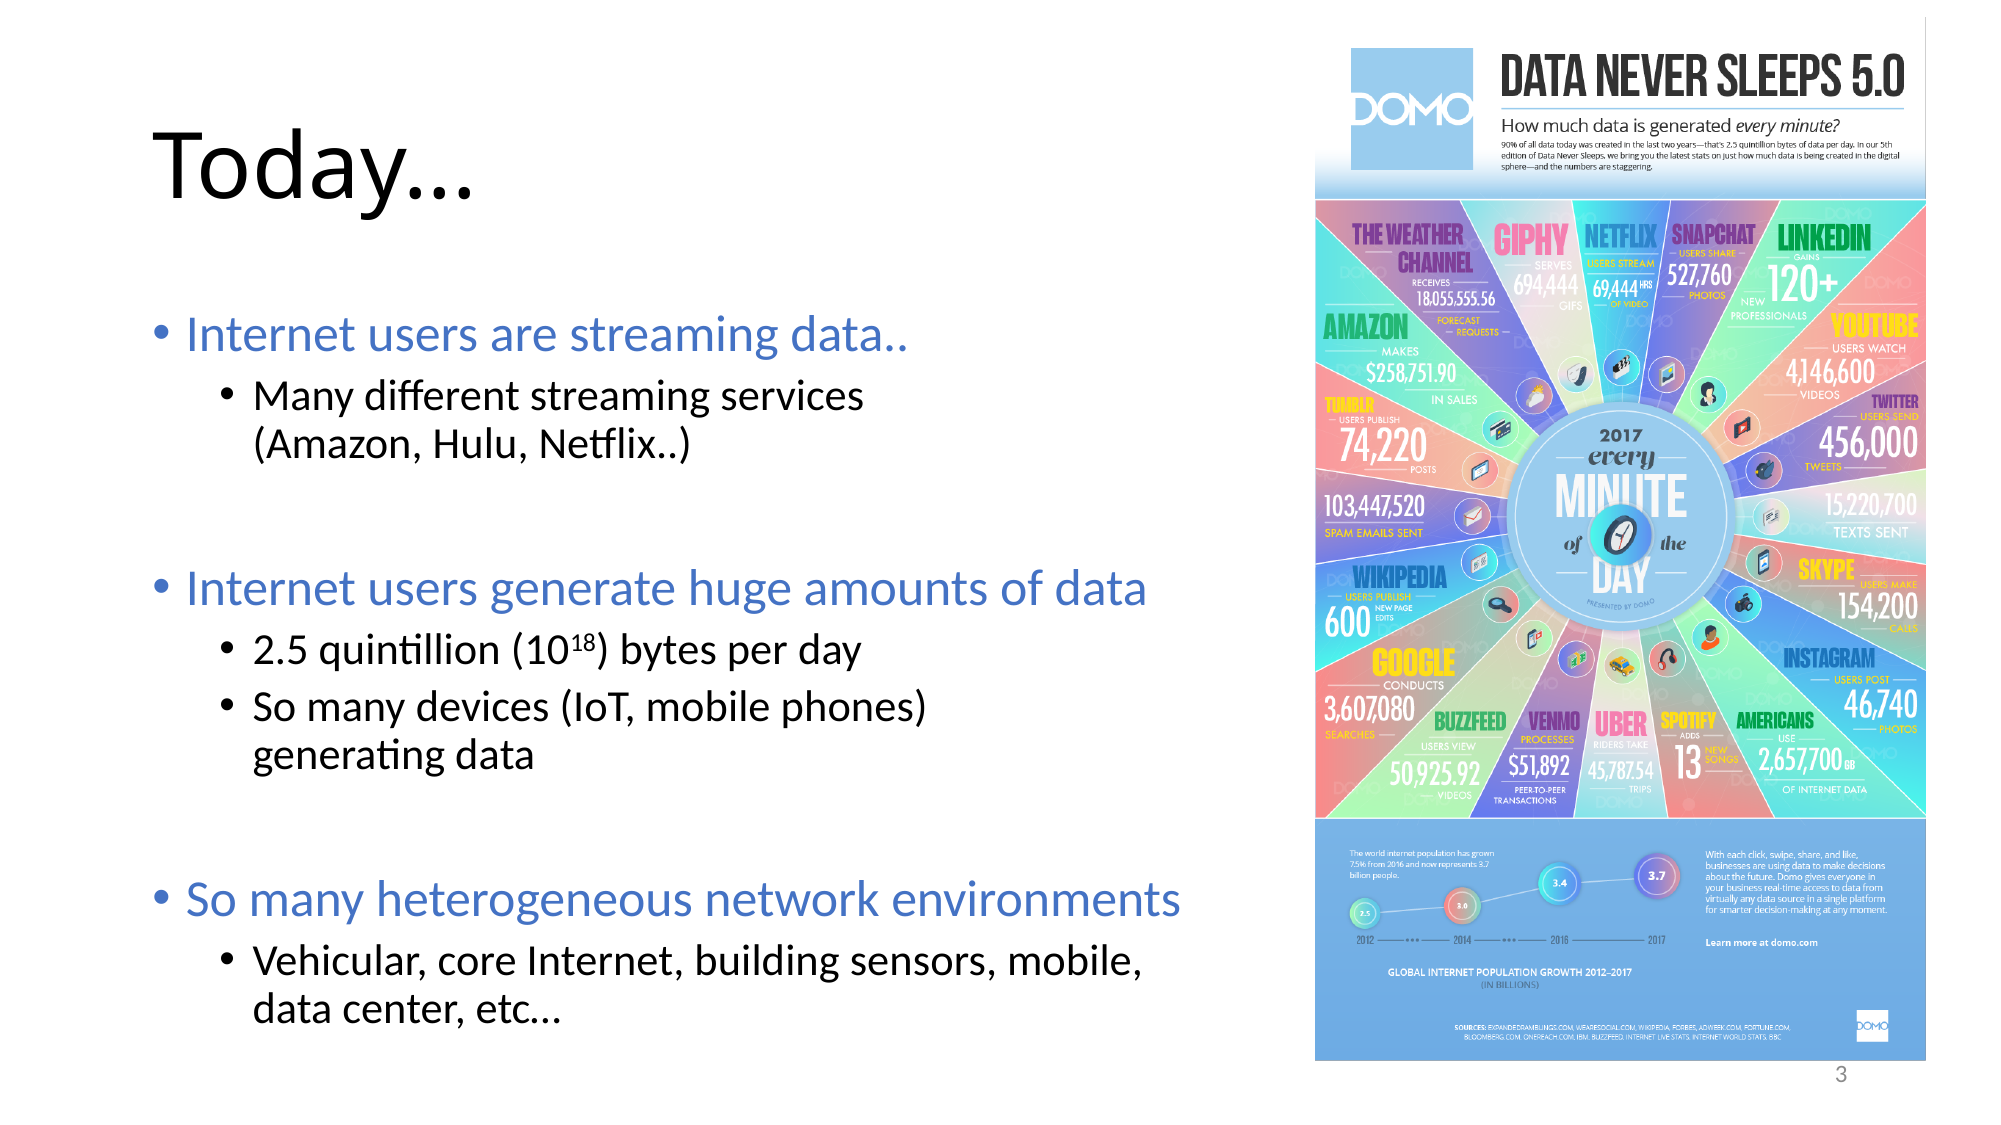

# Today...
Internet users are streaming data..
Many different streaming services
(Amazon, Hulu, Netflix..)
Internet users generate huge amounts of data
2.5 quintillion (1018) bytes per day
So many devices (IoT, mobile phones)
generating data
So many heterogeneous network environments
Vehicular, core Internet, building sensors, mobile,
data center, etc…